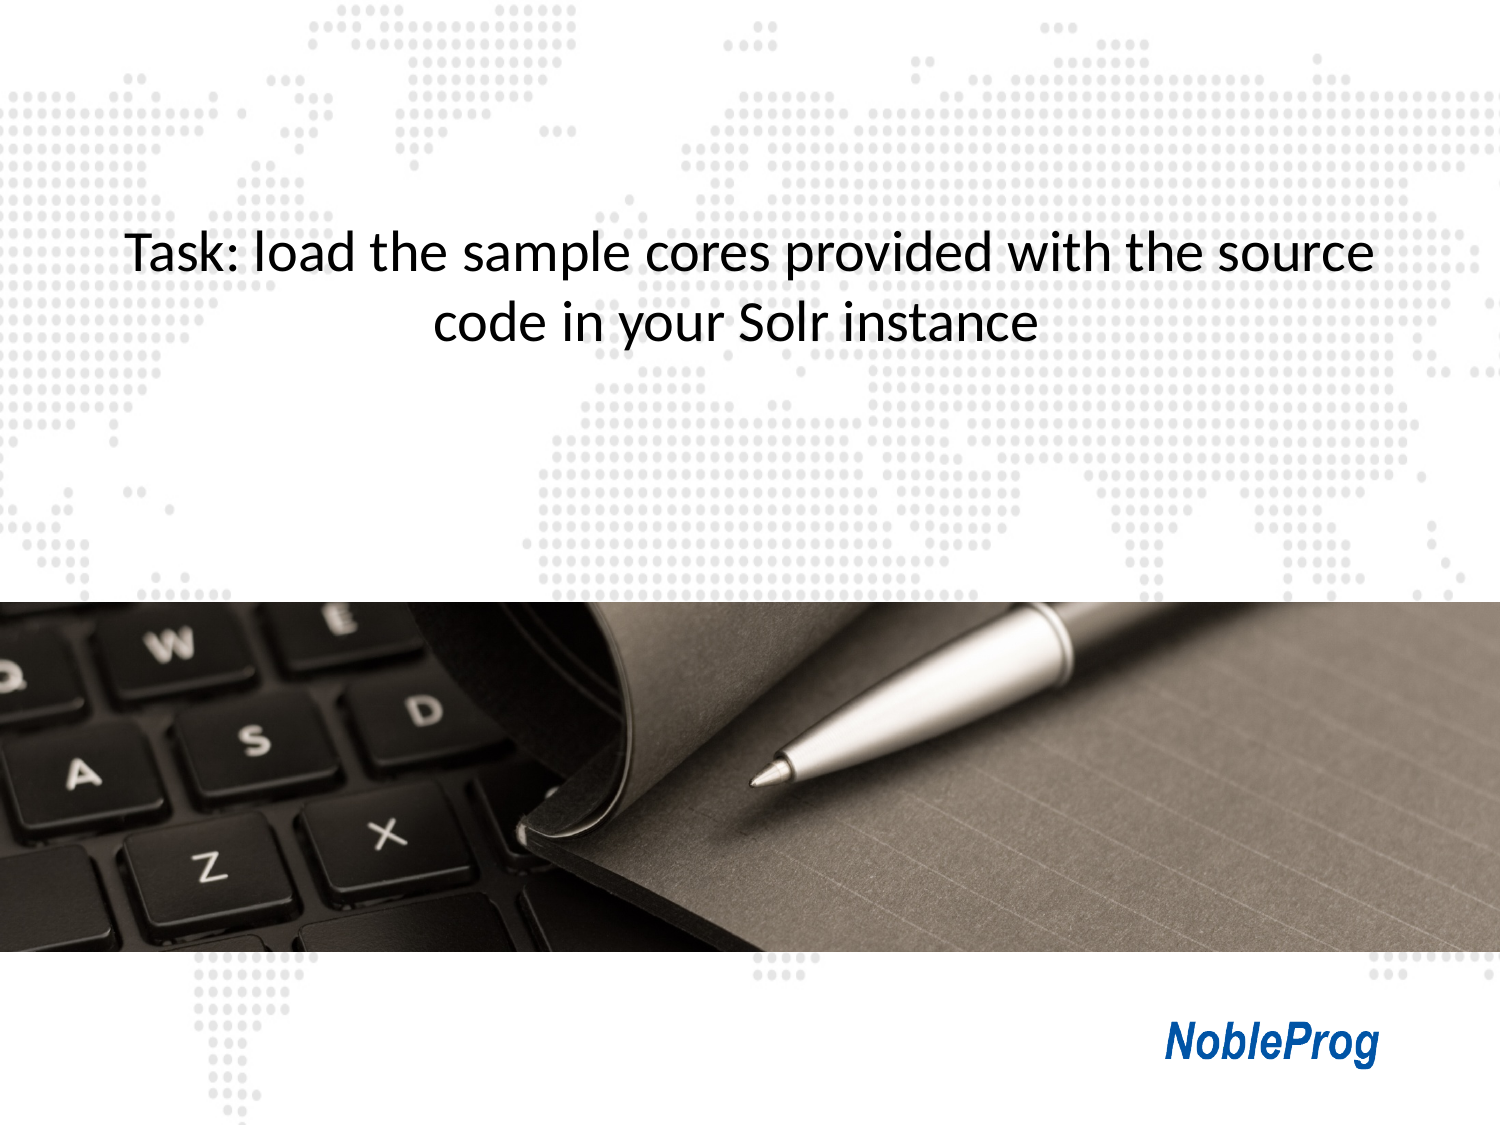

# Task: load the sample cores provided with the source code in your Solr instance